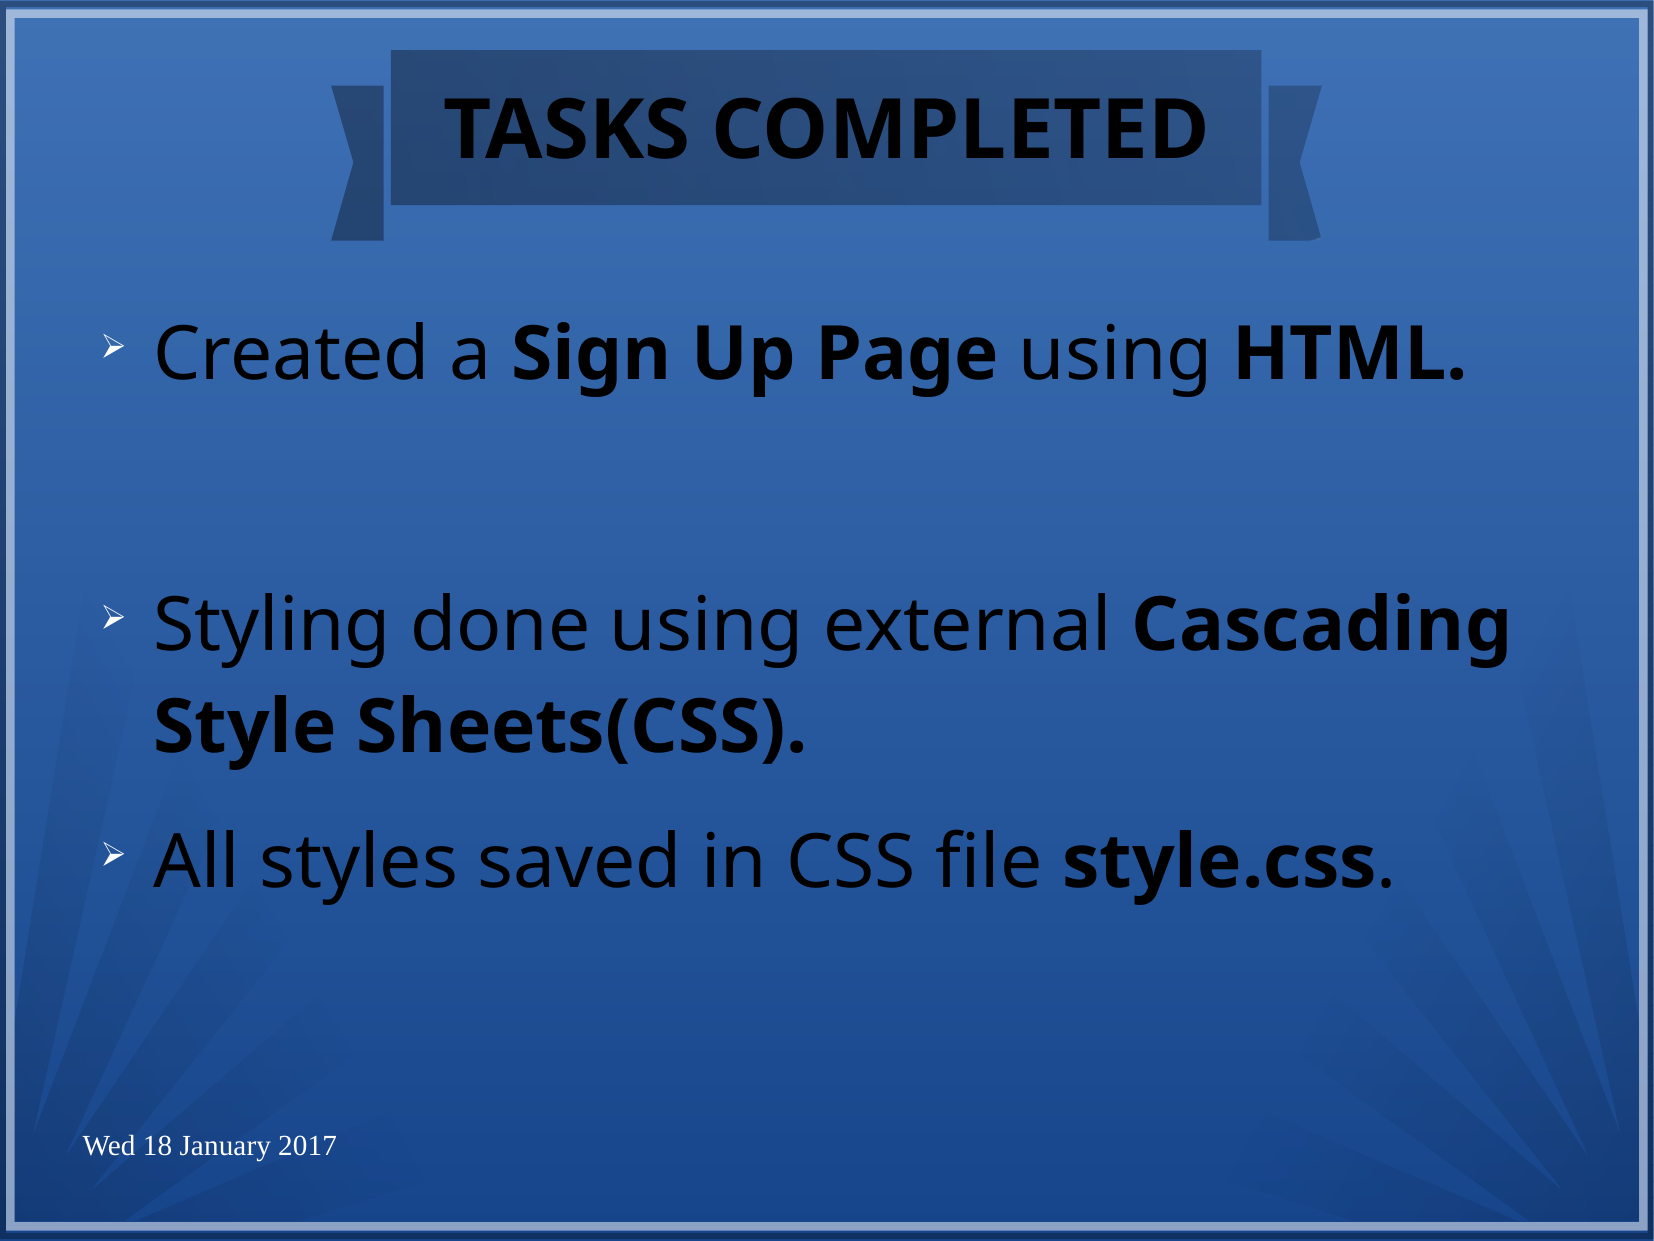

# TASKS COMPLETED
Created a Sign Up Page using HTML.
Styling done using external Cascading Style Sheets(CSS).
All styles saved in CSS file style.css.
Wed 18 January 2017